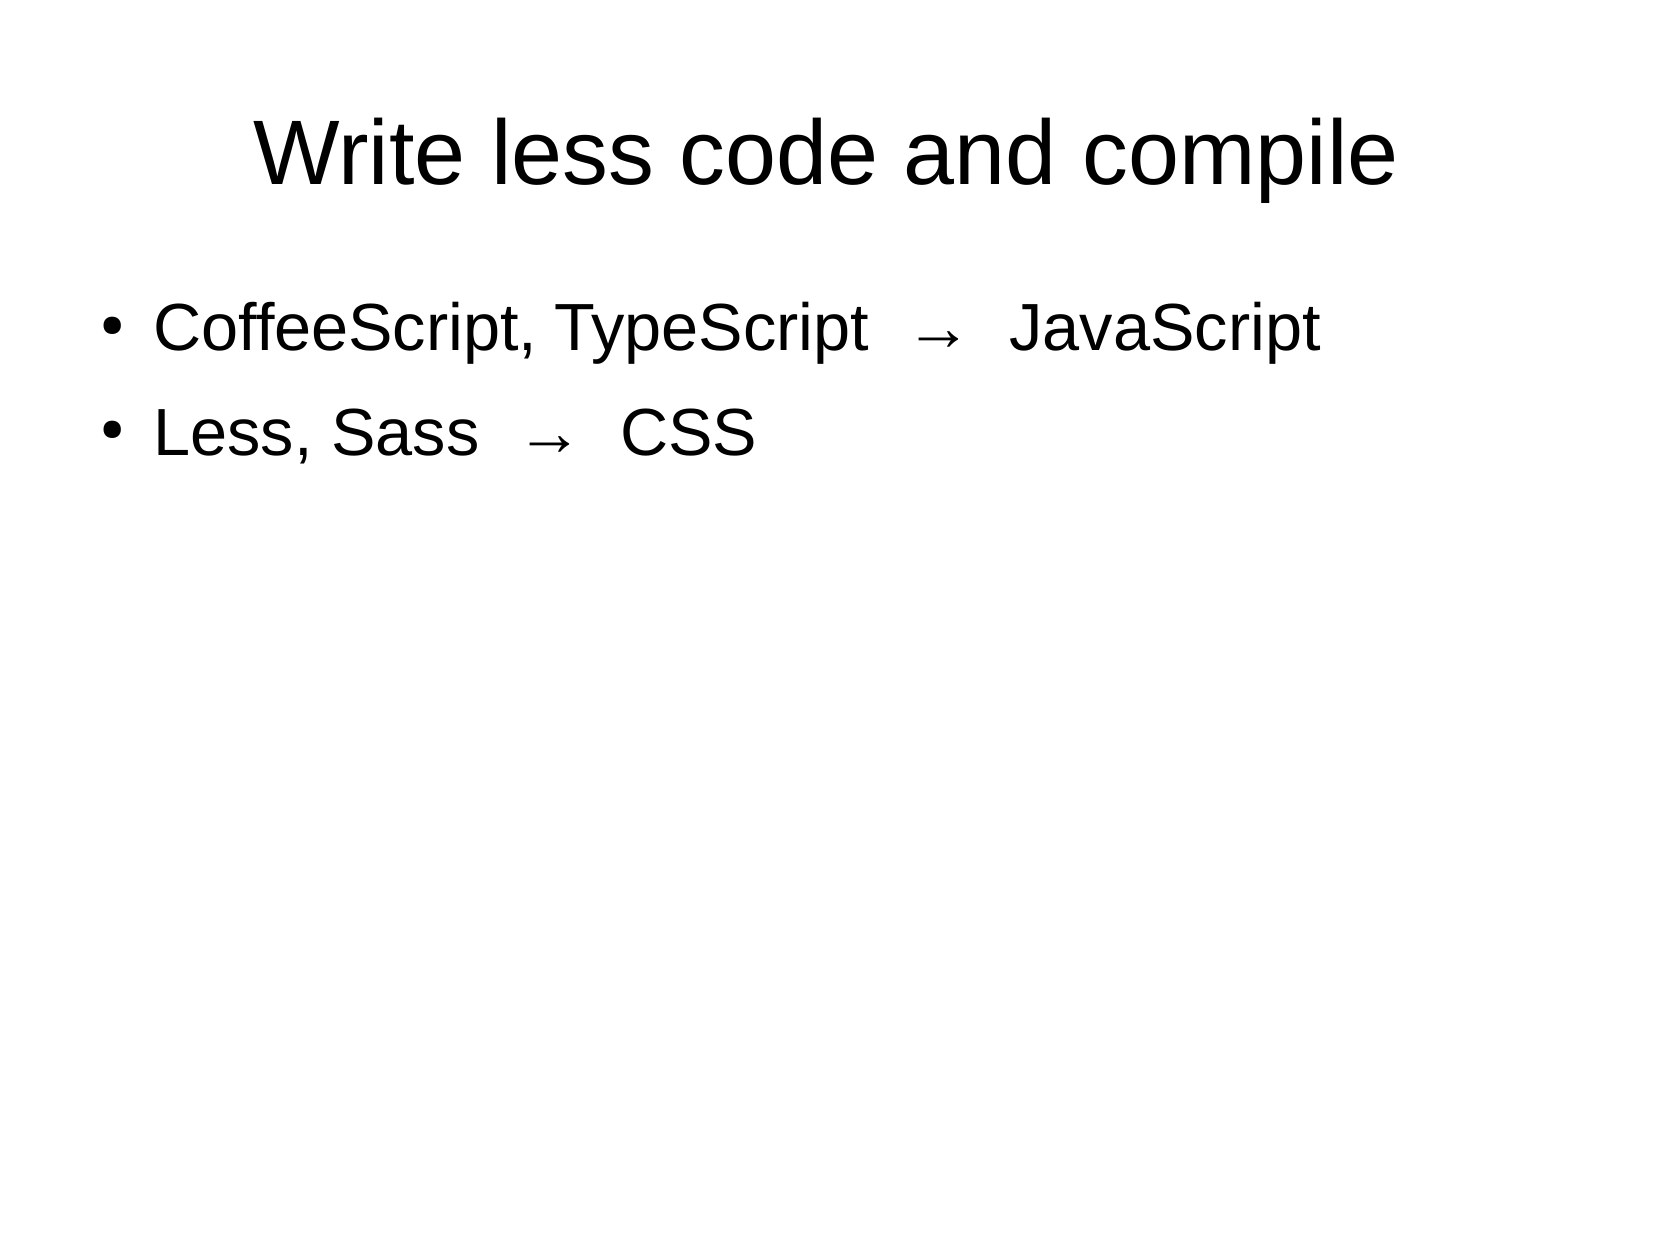

# Write less code and compile
CoffeeScript, TypeScript → JavaScript
Less, Sass → CSS